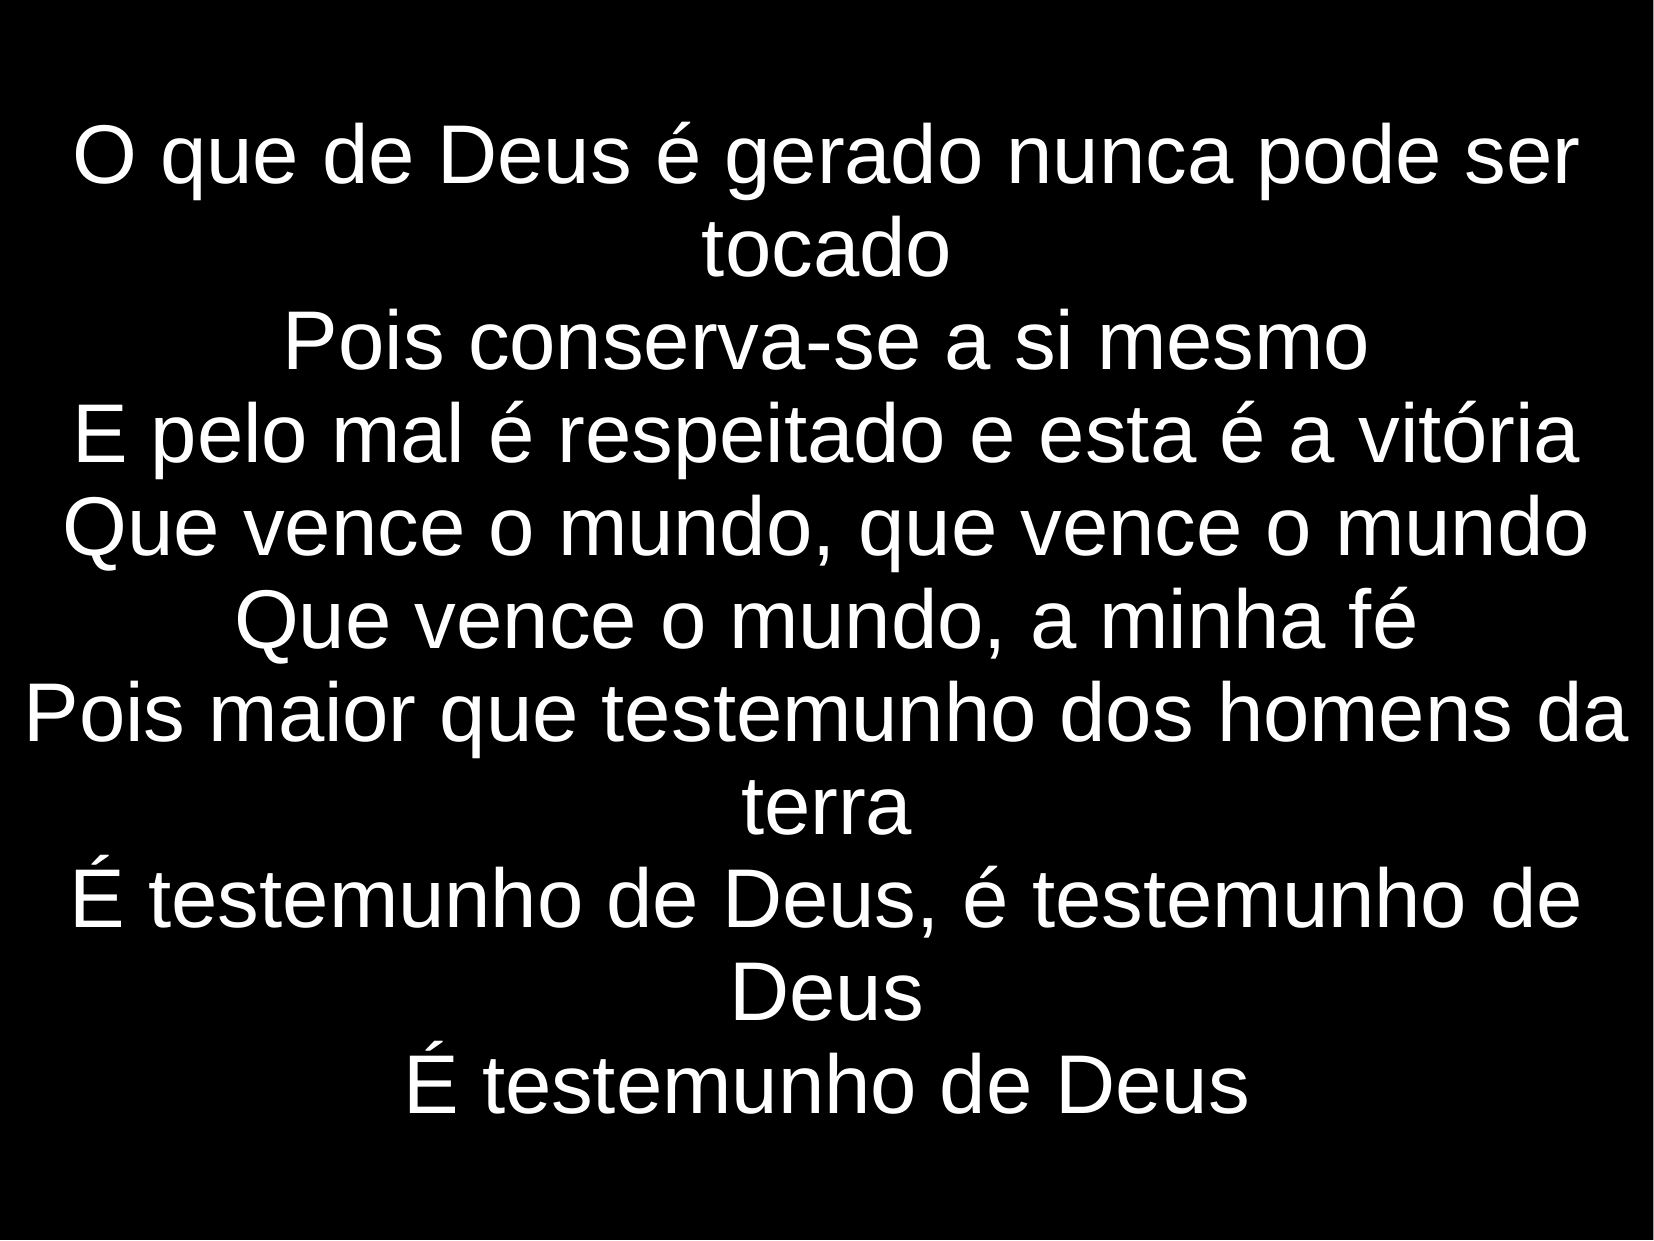

# O que de Deus é gerado nunca pode ser tocado
Pois conserva-se a si mesmo
E pelo mal é respeitado e esta é a vitória
Que vence o mundo, que vence o mundo
Que vence o mundo, a minha fé
Pois maior que testemunho dos homens da terra
É testemunho de Deus, é testemunho de Deus
É testemunho de Deus